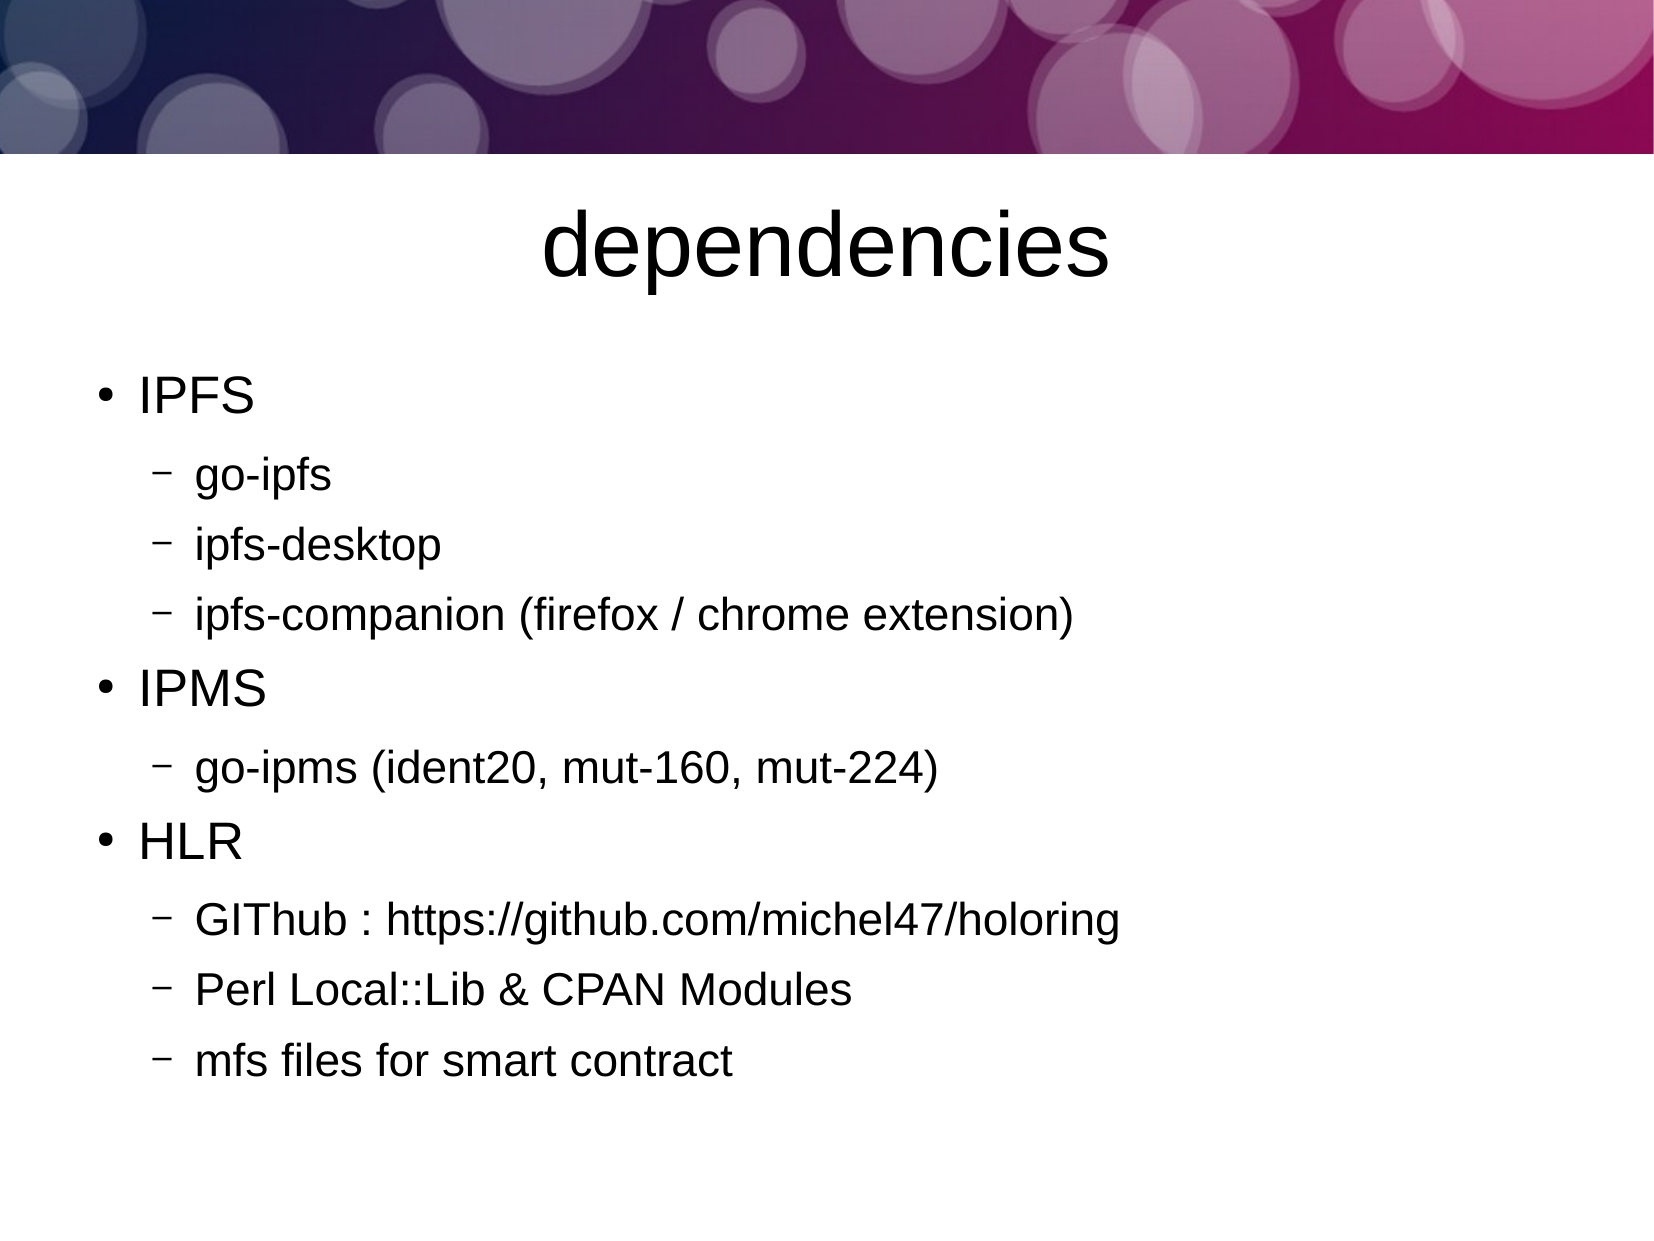

# dependencies
IPFS
go-ipfs
ipfs-desktop
ipfs-companion (firefox / chrome extension)
IPMS
go-ipms (ident20, mut-160, mut-224)
HLR
GIThub : https://github.com/michel47/holoring
Perl Local::Lib & CPAN Modules
mfs files for smart contract